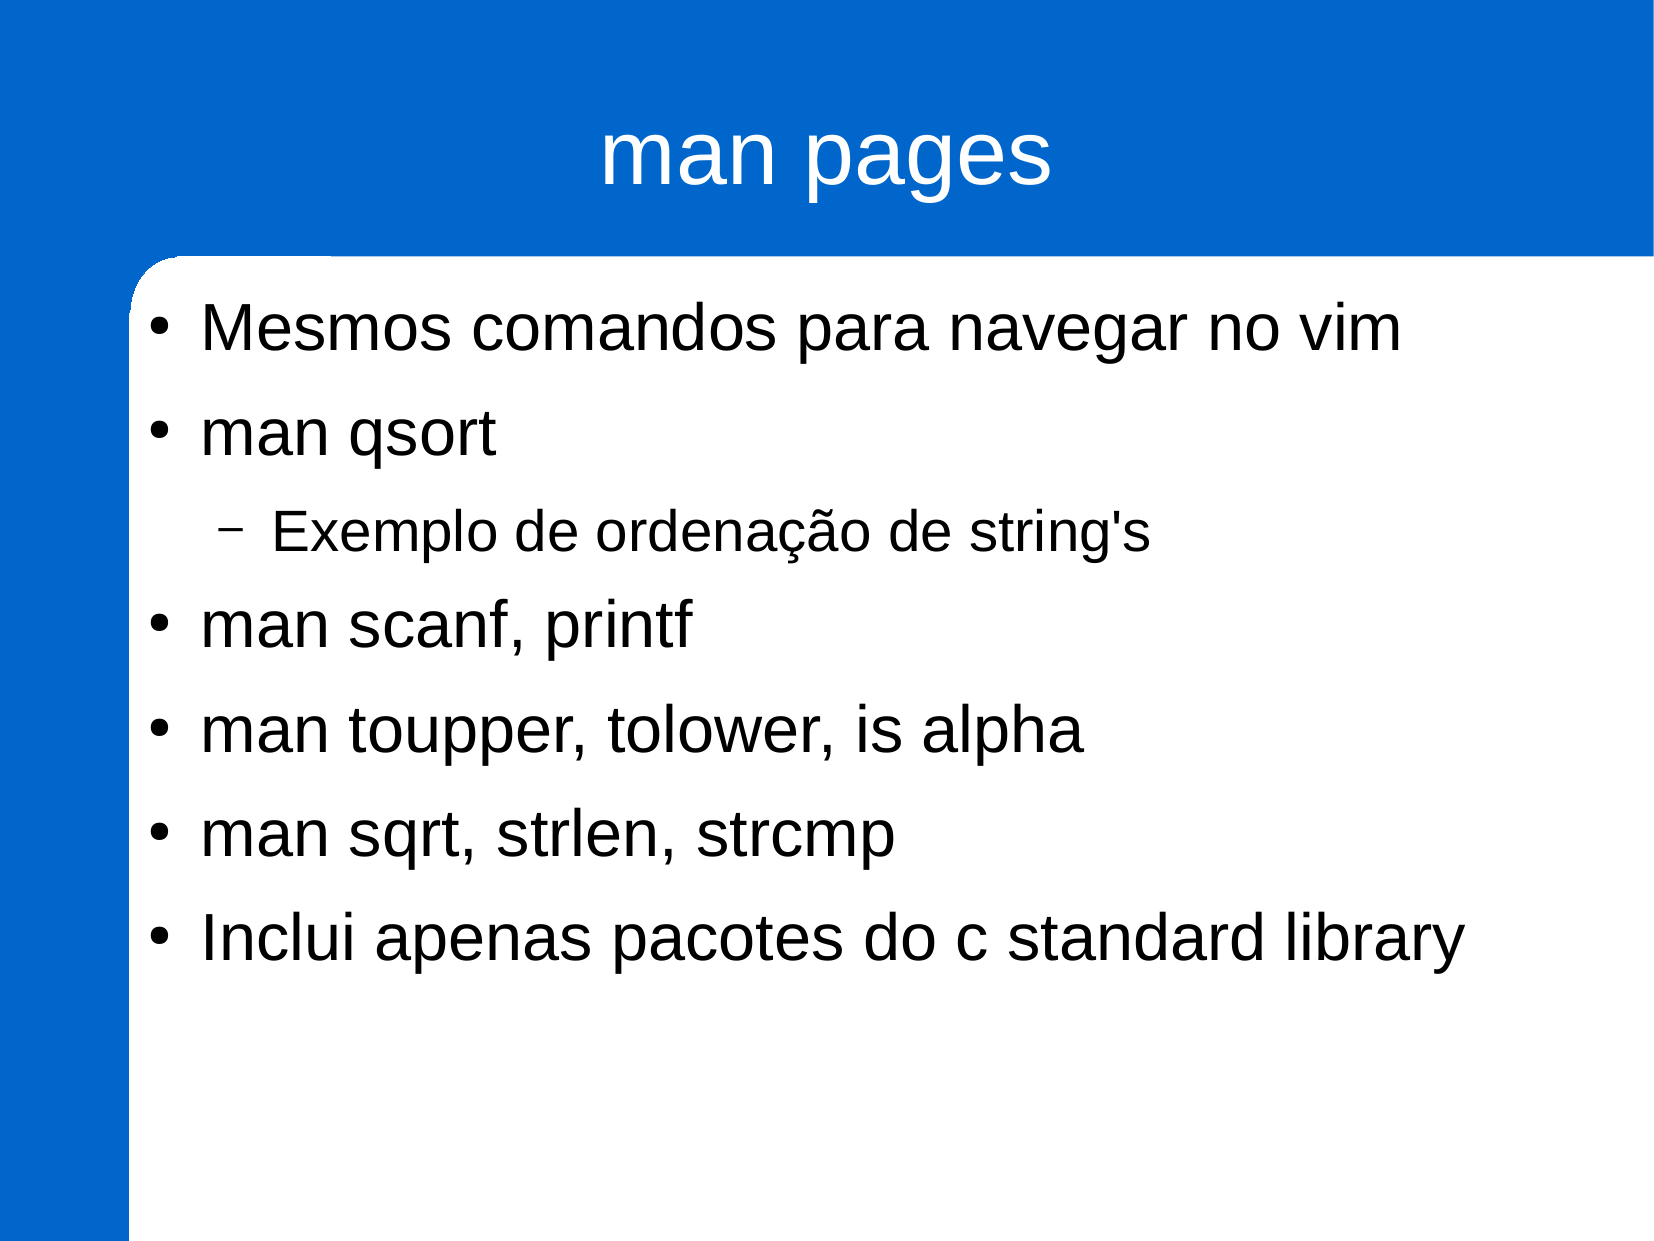

# man pages
Mesmos comandos para navegar no vim
man qsort
Exemplo de ordenação de string's
man scanf, printf
man toupper, tolower, is alpha
man sqrt, strlen, strcmp
Inclui apenas pacotes do c standard library